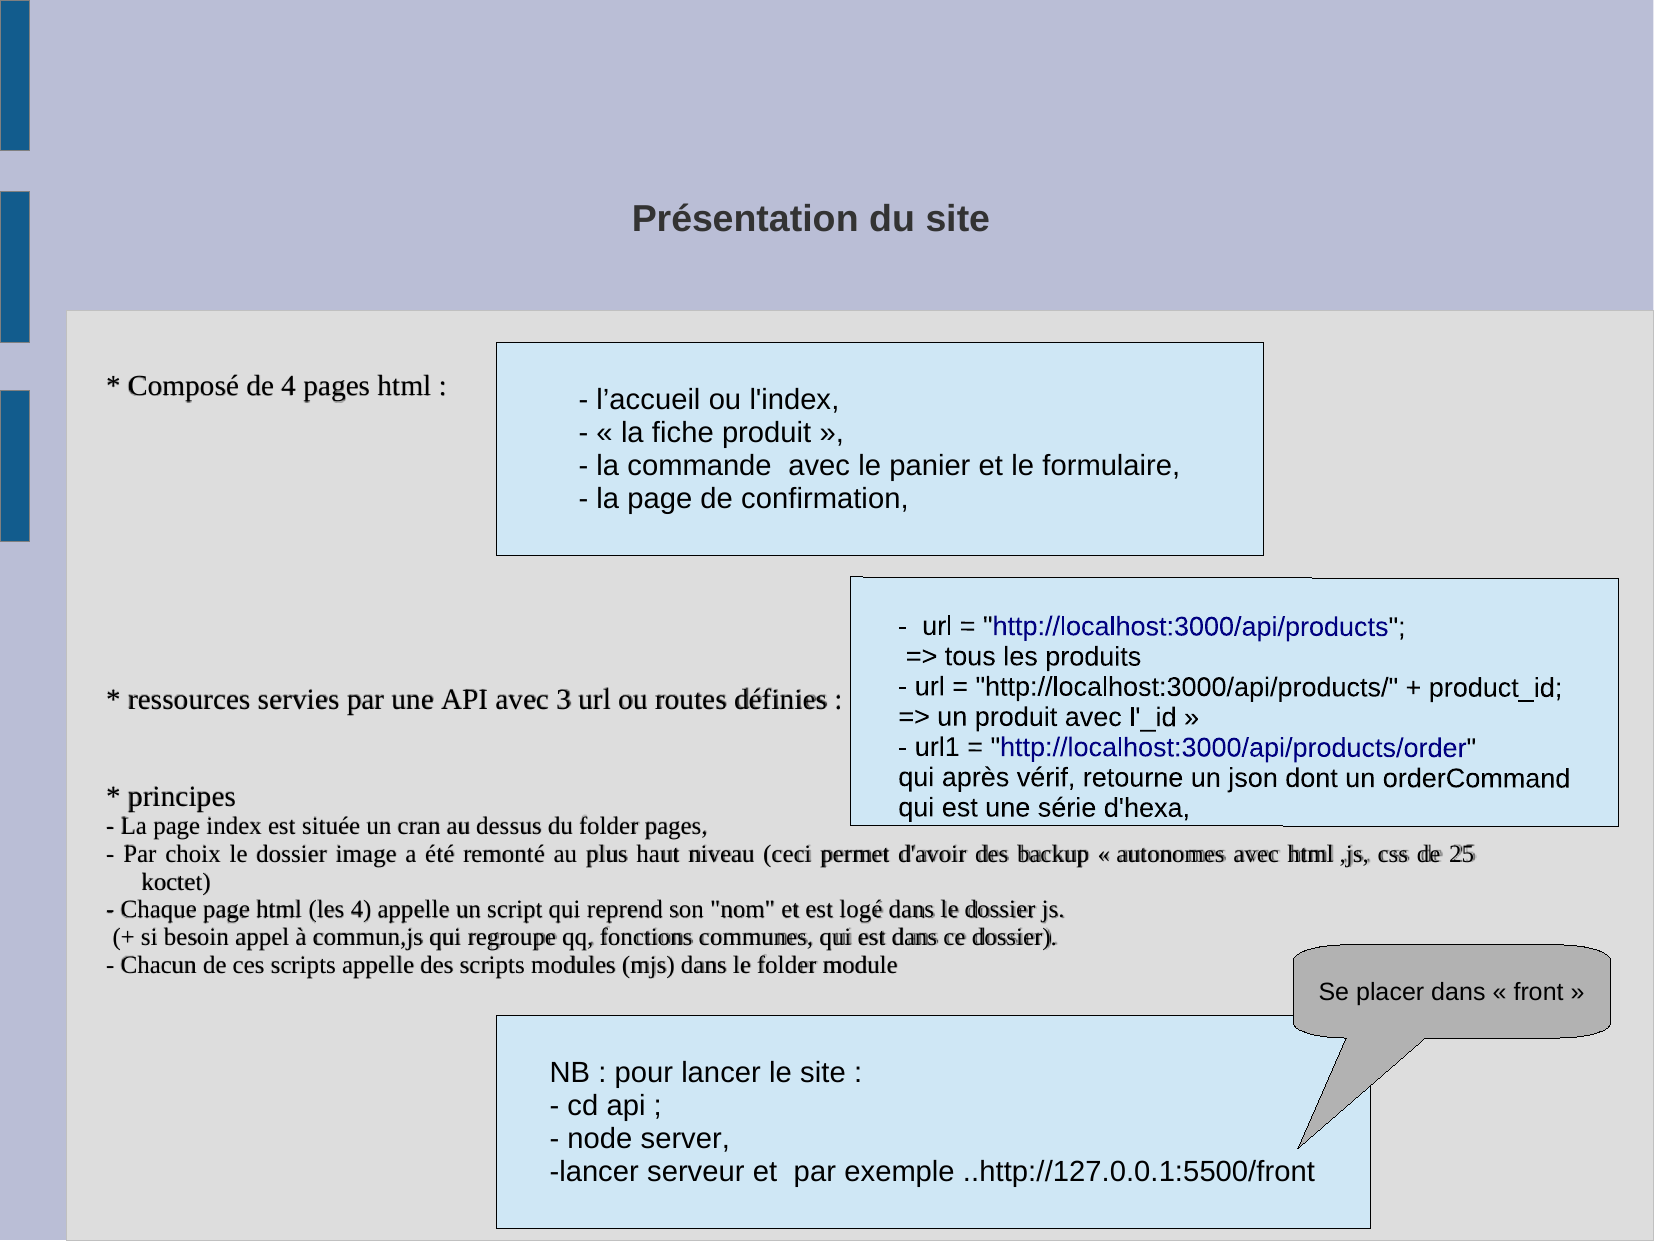

# Présentation du site
* Composé de 4 pages html :
* ressources servies par une API avec 3 url ou routes définies :
* principes
- La page index est située un cran au dessus du folder pages,
- Par choix le dossier image a été remonté au plus haut niveau (ceci permet d'avoir des backup « autonomes avec html ,js, css de 25 koctet)
- Chaque page html (les 4) appelle un script qui reprend son "nom" et est logé dans le dossier js.
 (+ si besoin appel à commun,js qui regroupe qq, fonctions communes, qui est dans ce dossier).
- Chacun de ces scripts appelle des scripts modules (mjs) dans le folder module
- l’accueil ou l'index,
- « la fiche produit »,
- la commande avec le panier et le formulaire,
- la page de confirmation,
- url = "http://localhost:3000/api/products";
 => tous les produits
- url = "http://localhost:3000/api/products/" + product_id;
=> un produit avec l'_id »
- url1 = "http://localhost:3000/api/products/order"
qui après vérif, retourne un json dont un orderCommand
qui est une série d'hexa,
Se placer dans « front »
NB : pour lancer le site :
- cd api ;
- node server,
-lancer serveur et par exemple ..http://127.0.0.1:5500/front